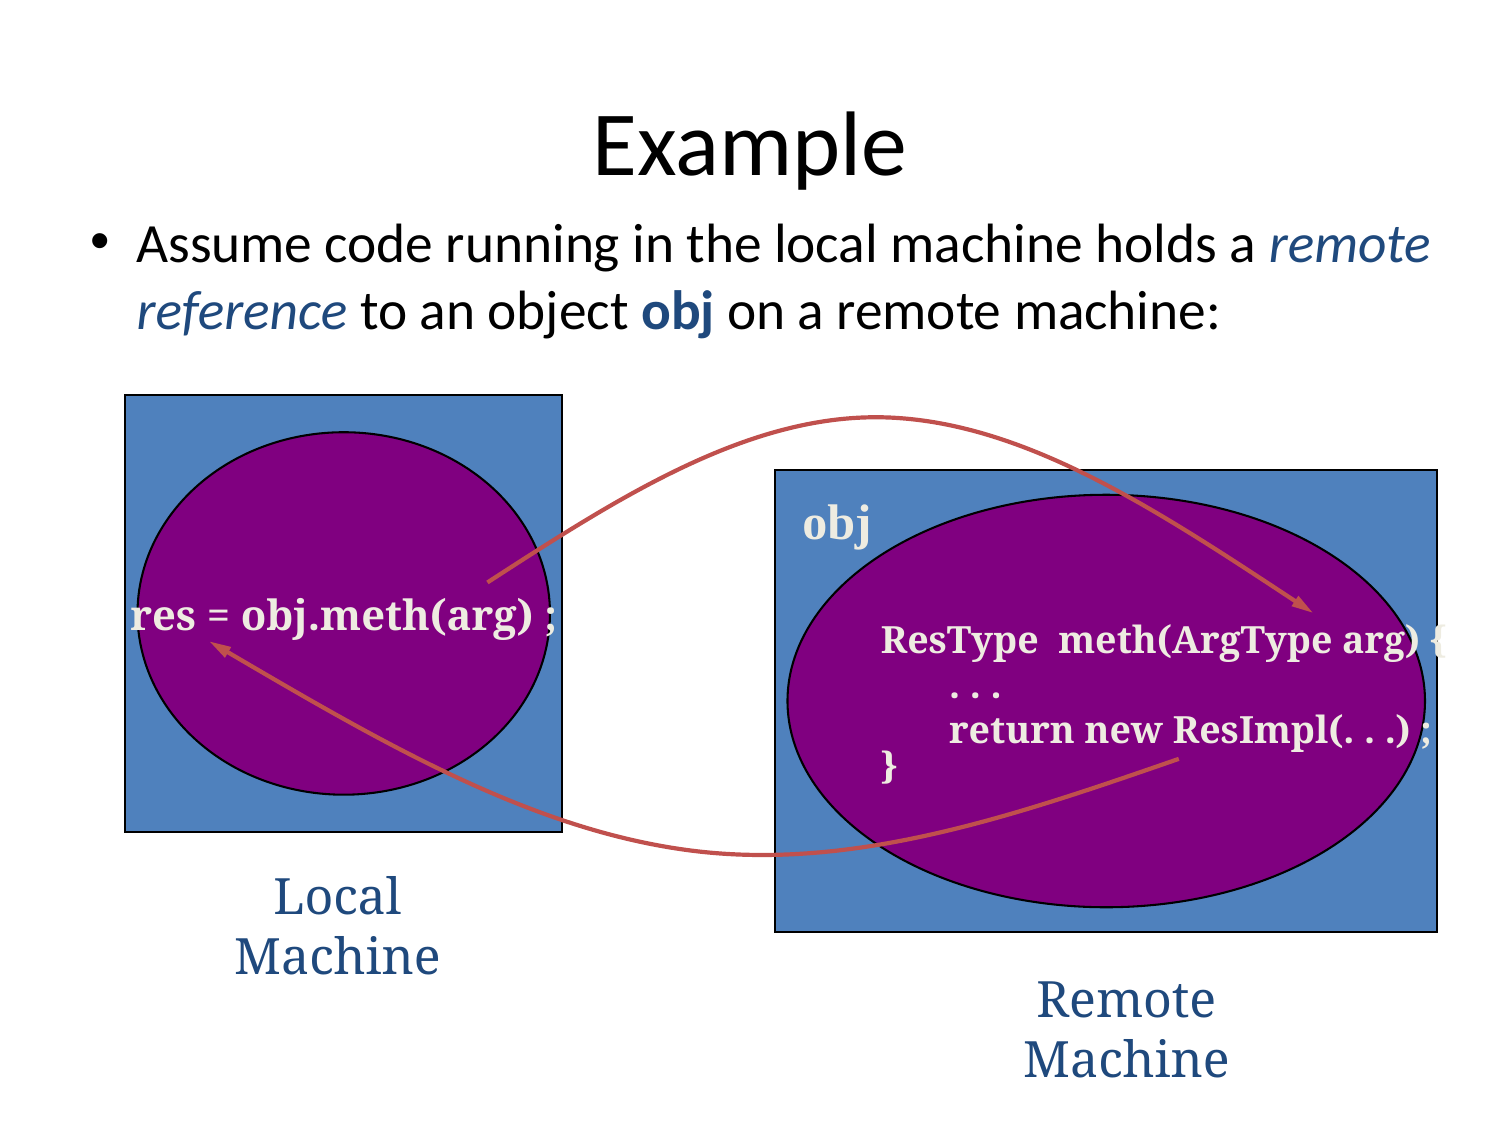

# Example
Assume code running in the local machine holds a remote reference to an object obj on a remote machine:
res = obj.meth(arg) ;
obj
ResType meth(ArgType arg) {
 . . .
 return new ResImpl(. . .) ;
}
Local Machine
Remote Machine